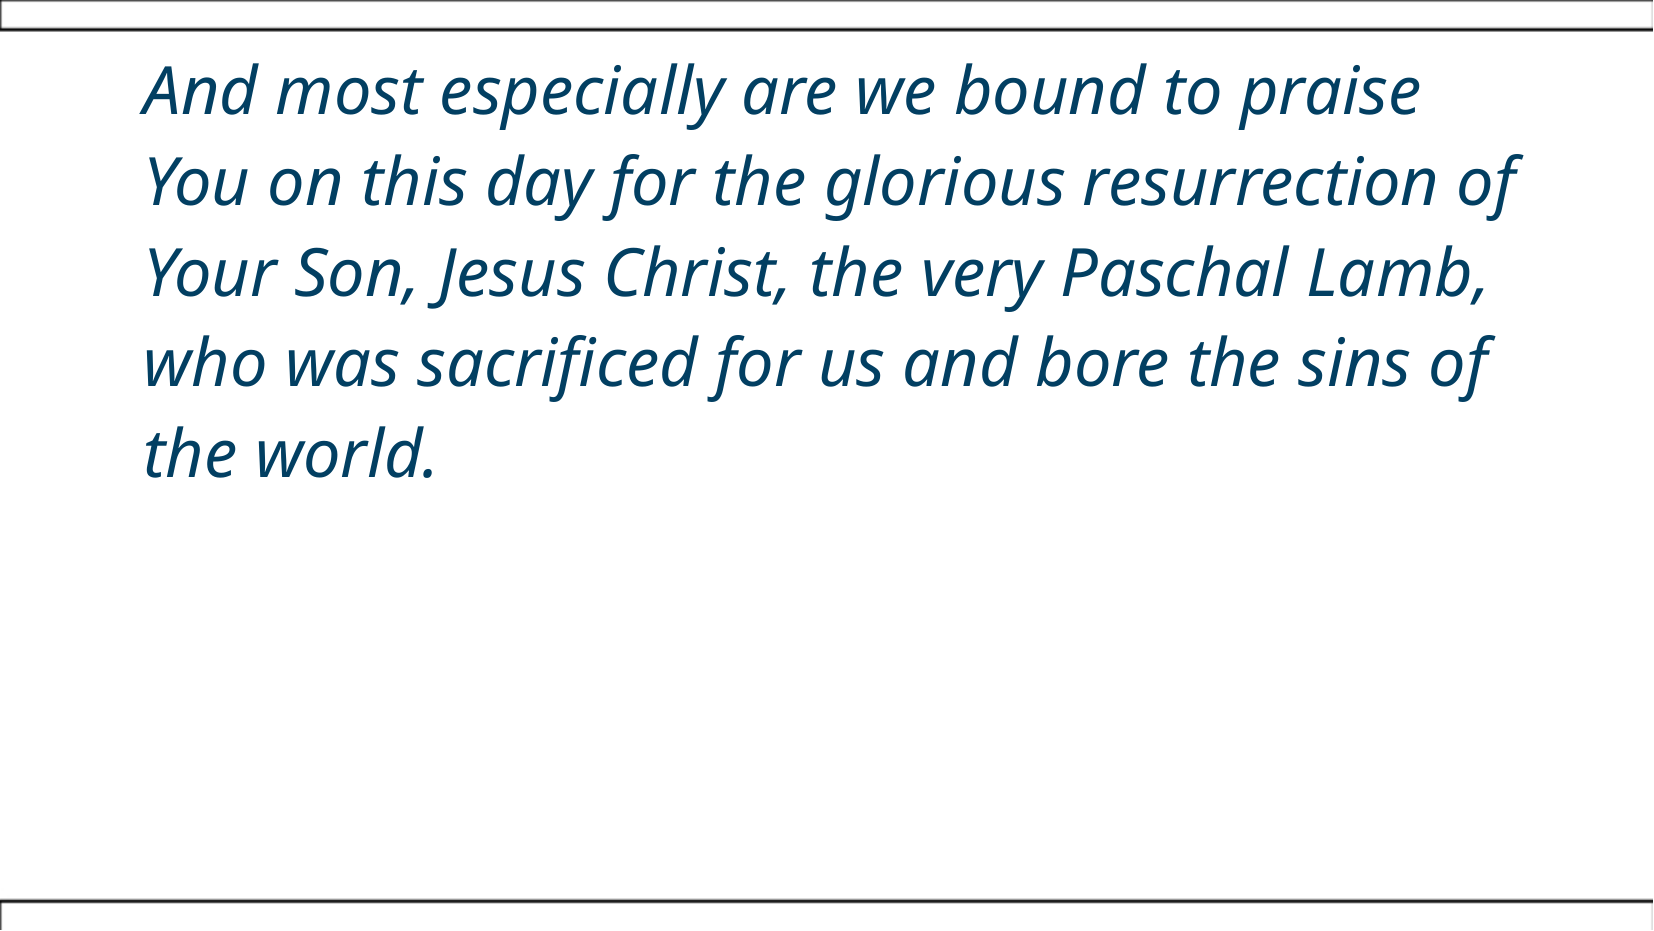

And most especially are we bound to praise
 You on this day for the glorious resurrection of
 Your Son, Jesus Christ, the very Paschal Lamb,
 who was sacrificed for us and bore the sins of
 the world.